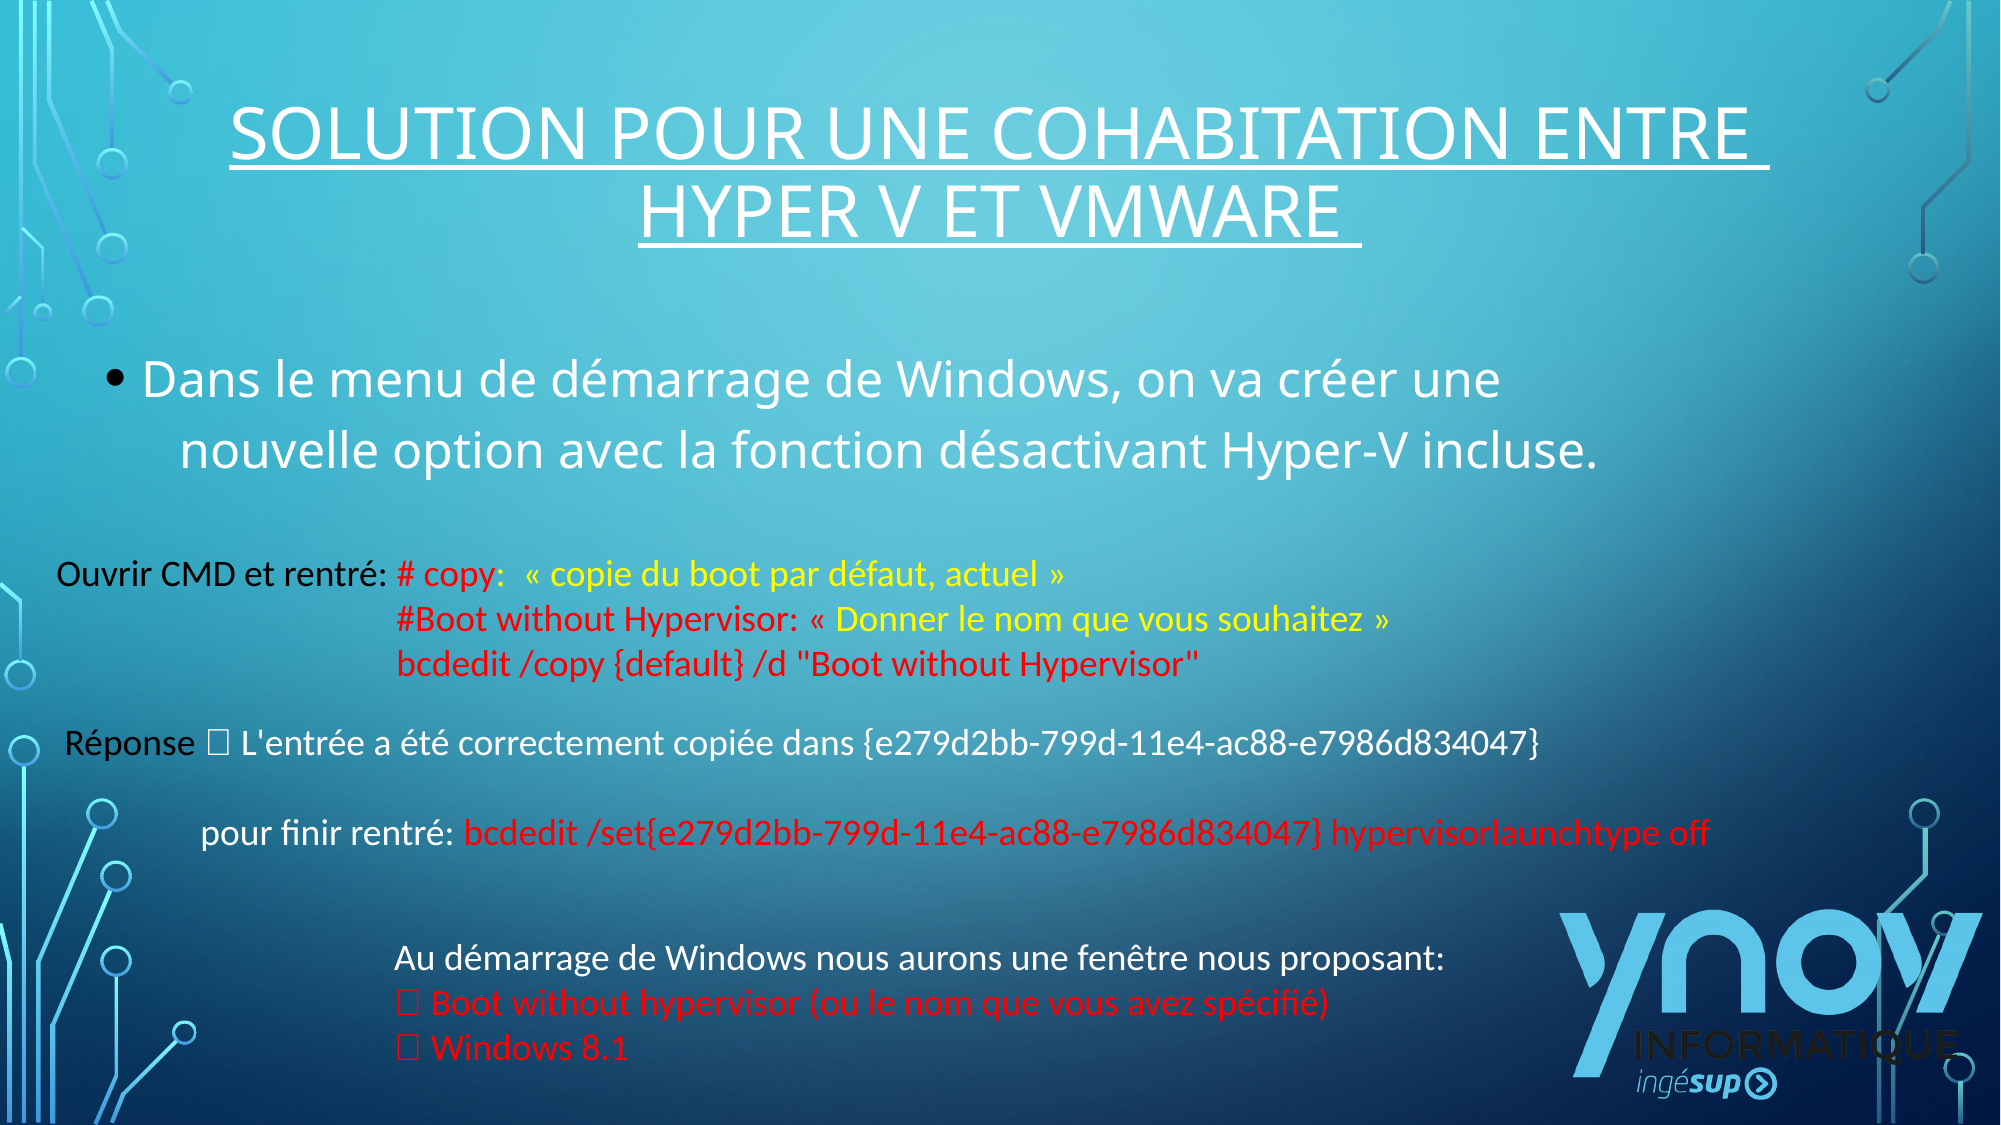

# Solution pour une cohabitation entre hyper v et vmware
Dans le menu de démarrage de Windows, on va créer une nouvelle option avec la fonction désactivant Hyper-V incluse.
Ouvrir CMD et rentré: # copy:  « copie du boot par défaut, actuel »
 #Boot without Hypervisor: « Donner le nom que vous souhaitez »
  bcdedit /copy {default} /d "Boot without Hypervisor"
Réponse  L'entrée a été correctement copiée dans {e279d2bb-799d-11e4-ac88-e7986d834047}
 pour finir rentré: bcdedit /set{e279d2bb-799d-11e4-ac88-e7986d834047} hypervisorlaunchtype off
Au démarrage de Windows nous aurons une fenêtre nous proposant:
 Boot without hypervisor (ou le nom que vous avez spécifié)
 Windows 8.1